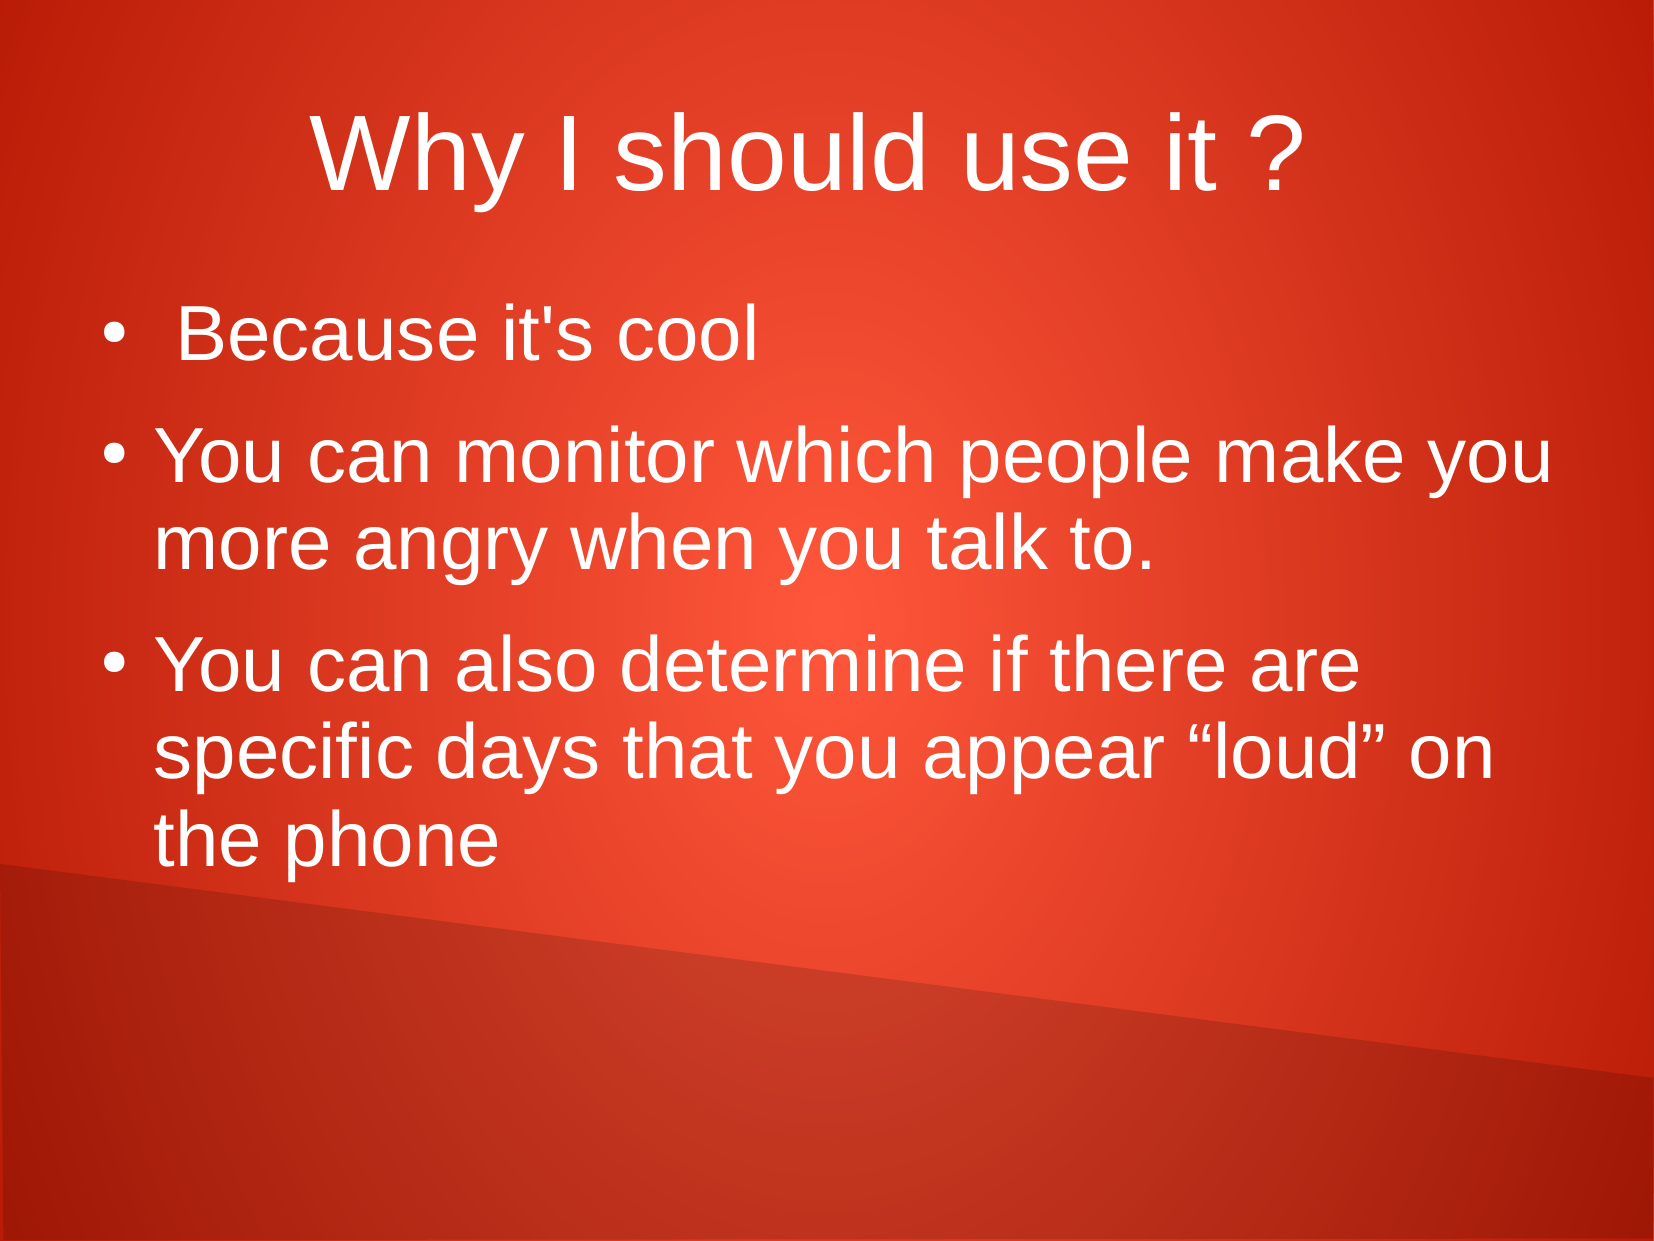

# Why I should use it ?
 Because it's cool
You can monitor which people make you more angry when you talk to.
You can also determine if there are specific days that you appear “loud” on the phone